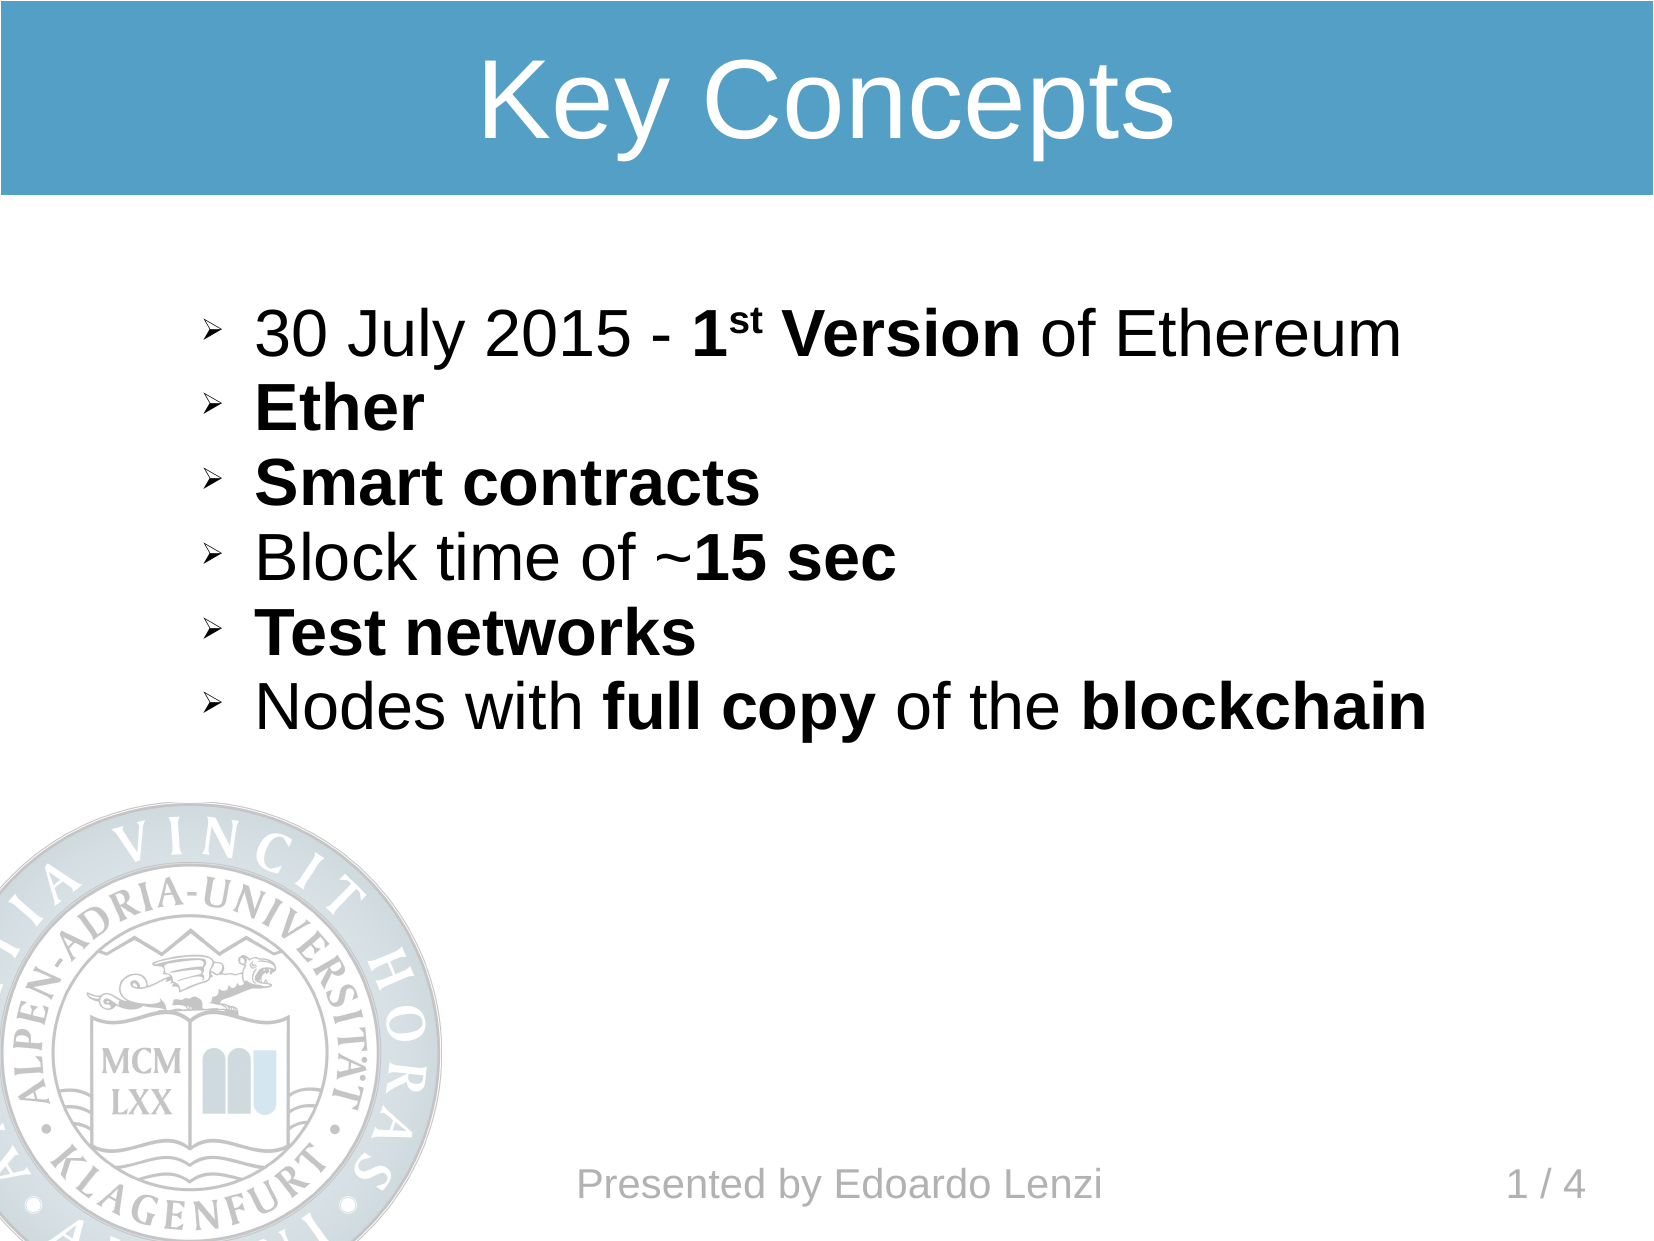

Key Concepts
 30 July 2015 - 1st Version of Ethereum
 Ether
 Smart contracts
 Block time of ~15 sec
 Test networks
 Nodes with full copy of the blockchain
# Presented by Edoardo Lenzi 1 / 4